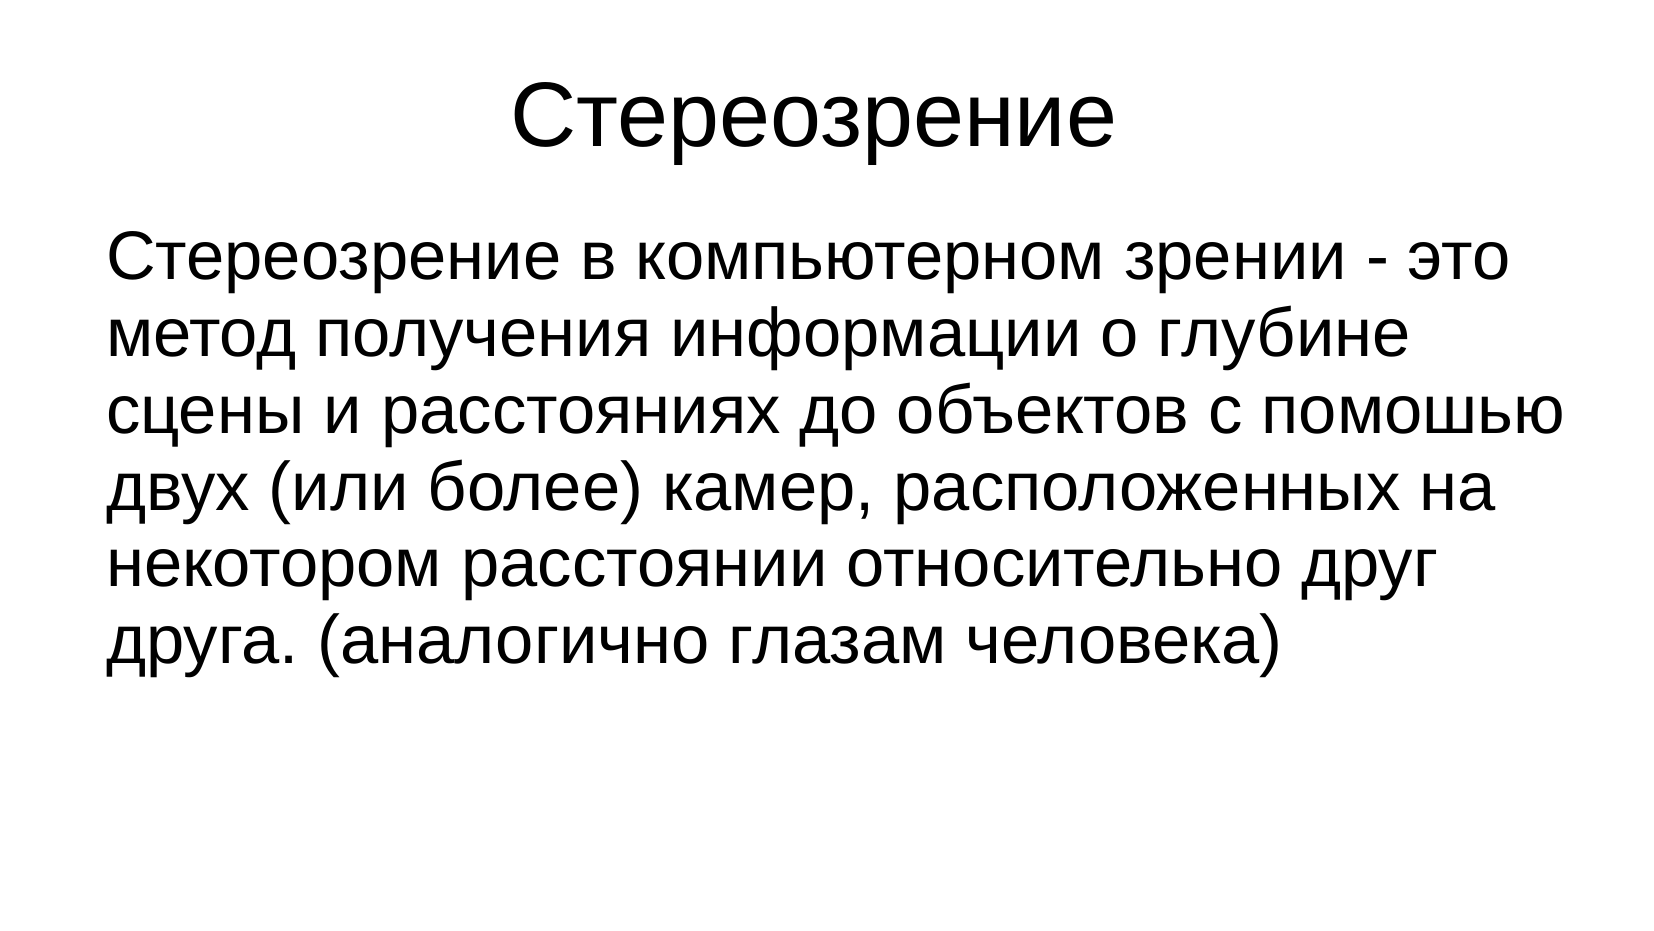

# Стереозрение
Стереозрение в компьютерном зрении - это метод получения информации о глубине сцены и расстояниях до объектов с помошью двух (или более) камер, расположенных на некотором расстоянии относительно друг друга. (аналогично глазам человека)